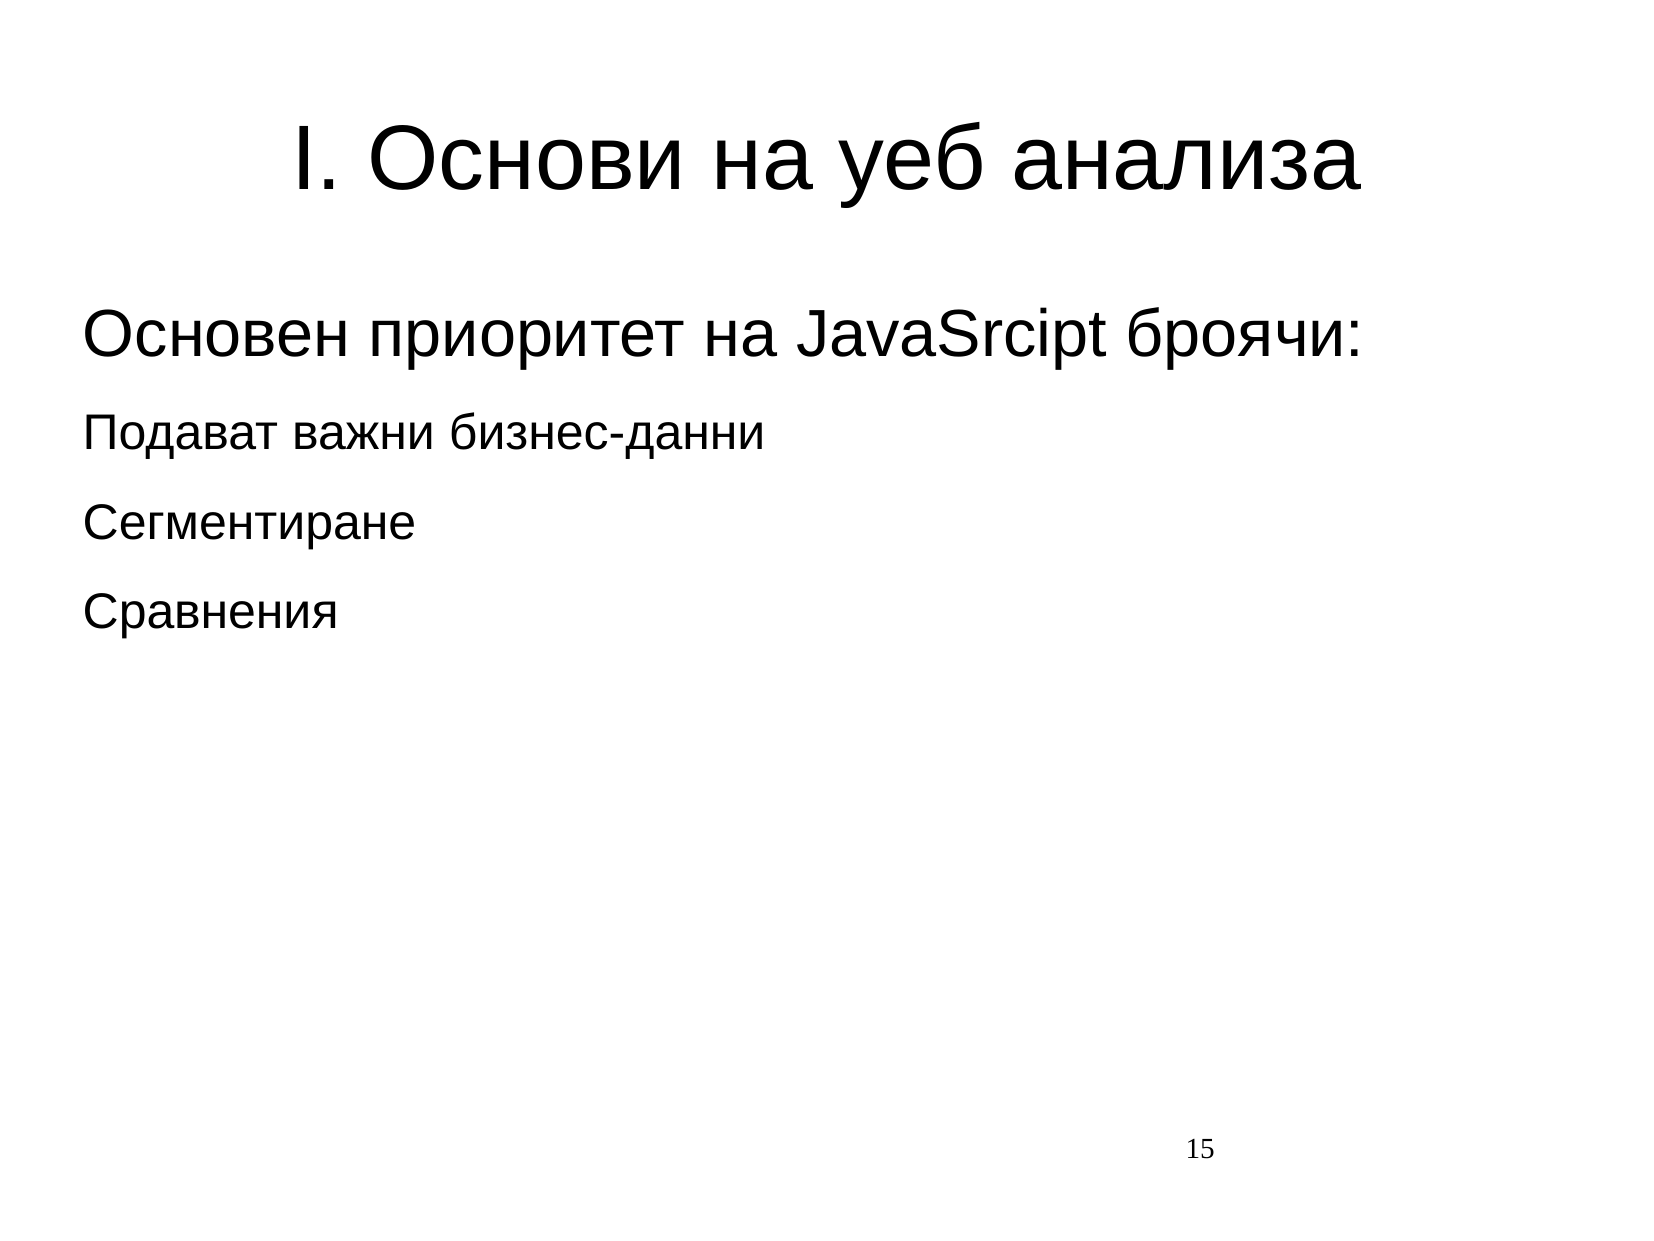

# I. Основи на уеб анализа
Основен приоритет на JavaSrcipt броячи:
Подават важни бизнес-данни
Сегментиране
Сравнения
14